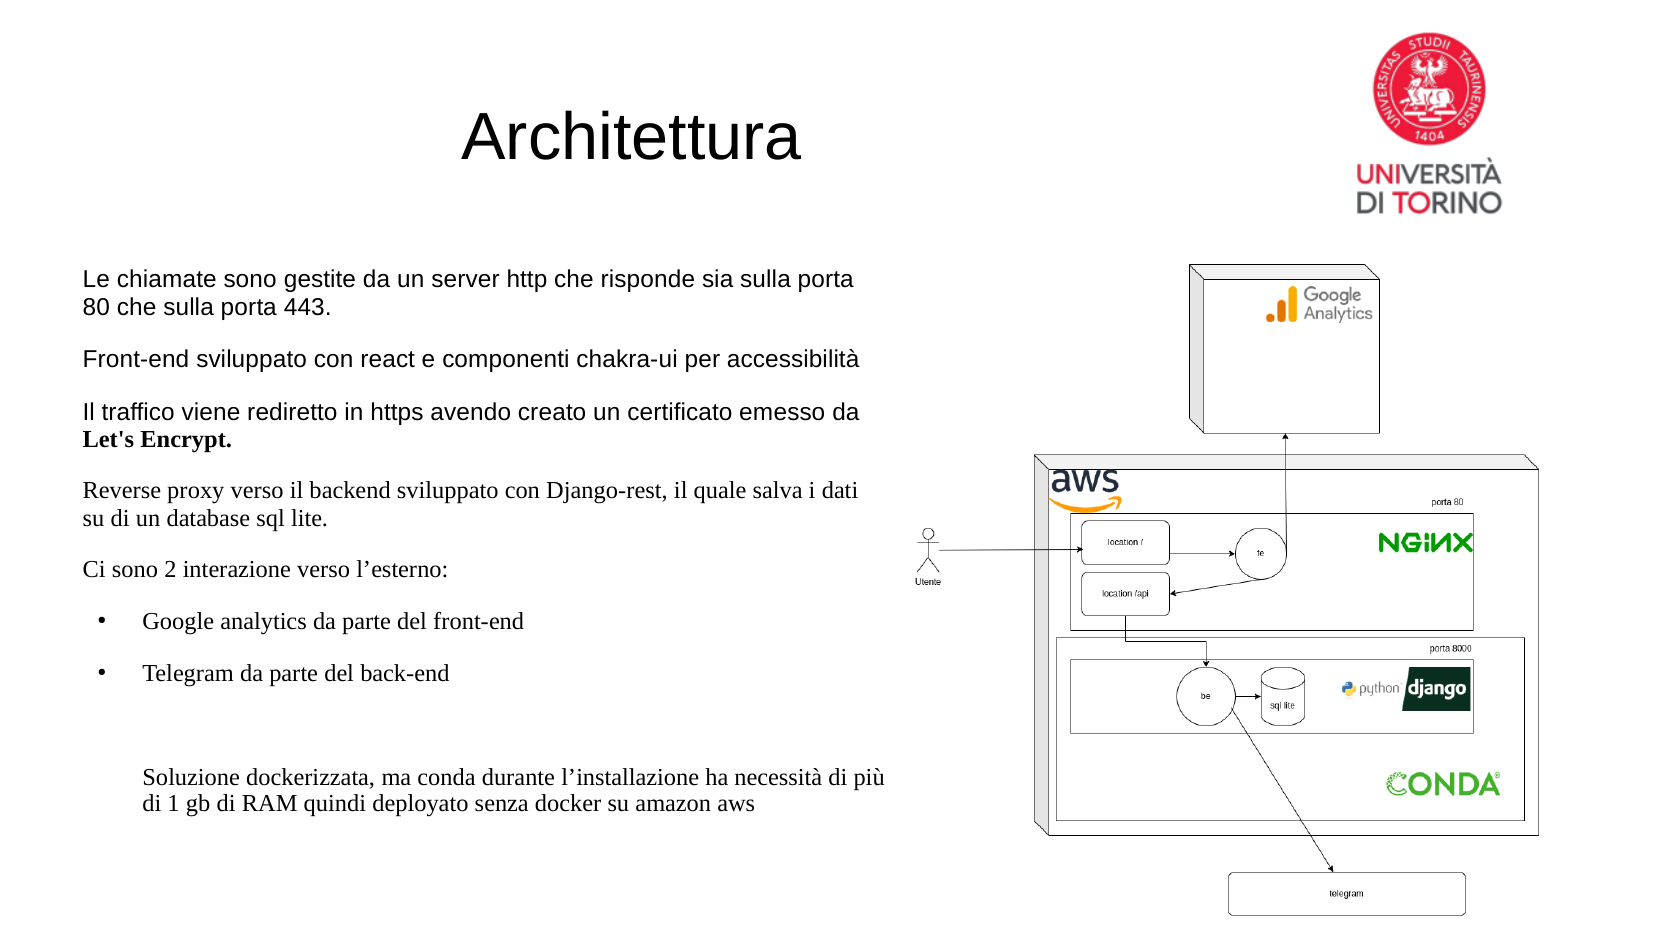

# Architettura
Le chiamate sono gestite da un server http che risponde sia sulla porta 80 che sulla porta 443.
Front-end sviluppato con react e componenti chakra-ui per accessibilità
Il traffico viene rediretto in https avendo creato un certificato emesso da Let's Encrypt.
Reverse proxy verso il backend sviluppato con Django-rest, il quale salva i dati su di un database sql lite.
Ci sono 2 interazione verso l’esterno:
Google analytics da parte del front-end
Telegram da parte del back-end
Soluzione dockerizzata, ma conda durante l’installazione ha necessità di più di 1 gb di RAM quindi deployato senza docker su amazon aws